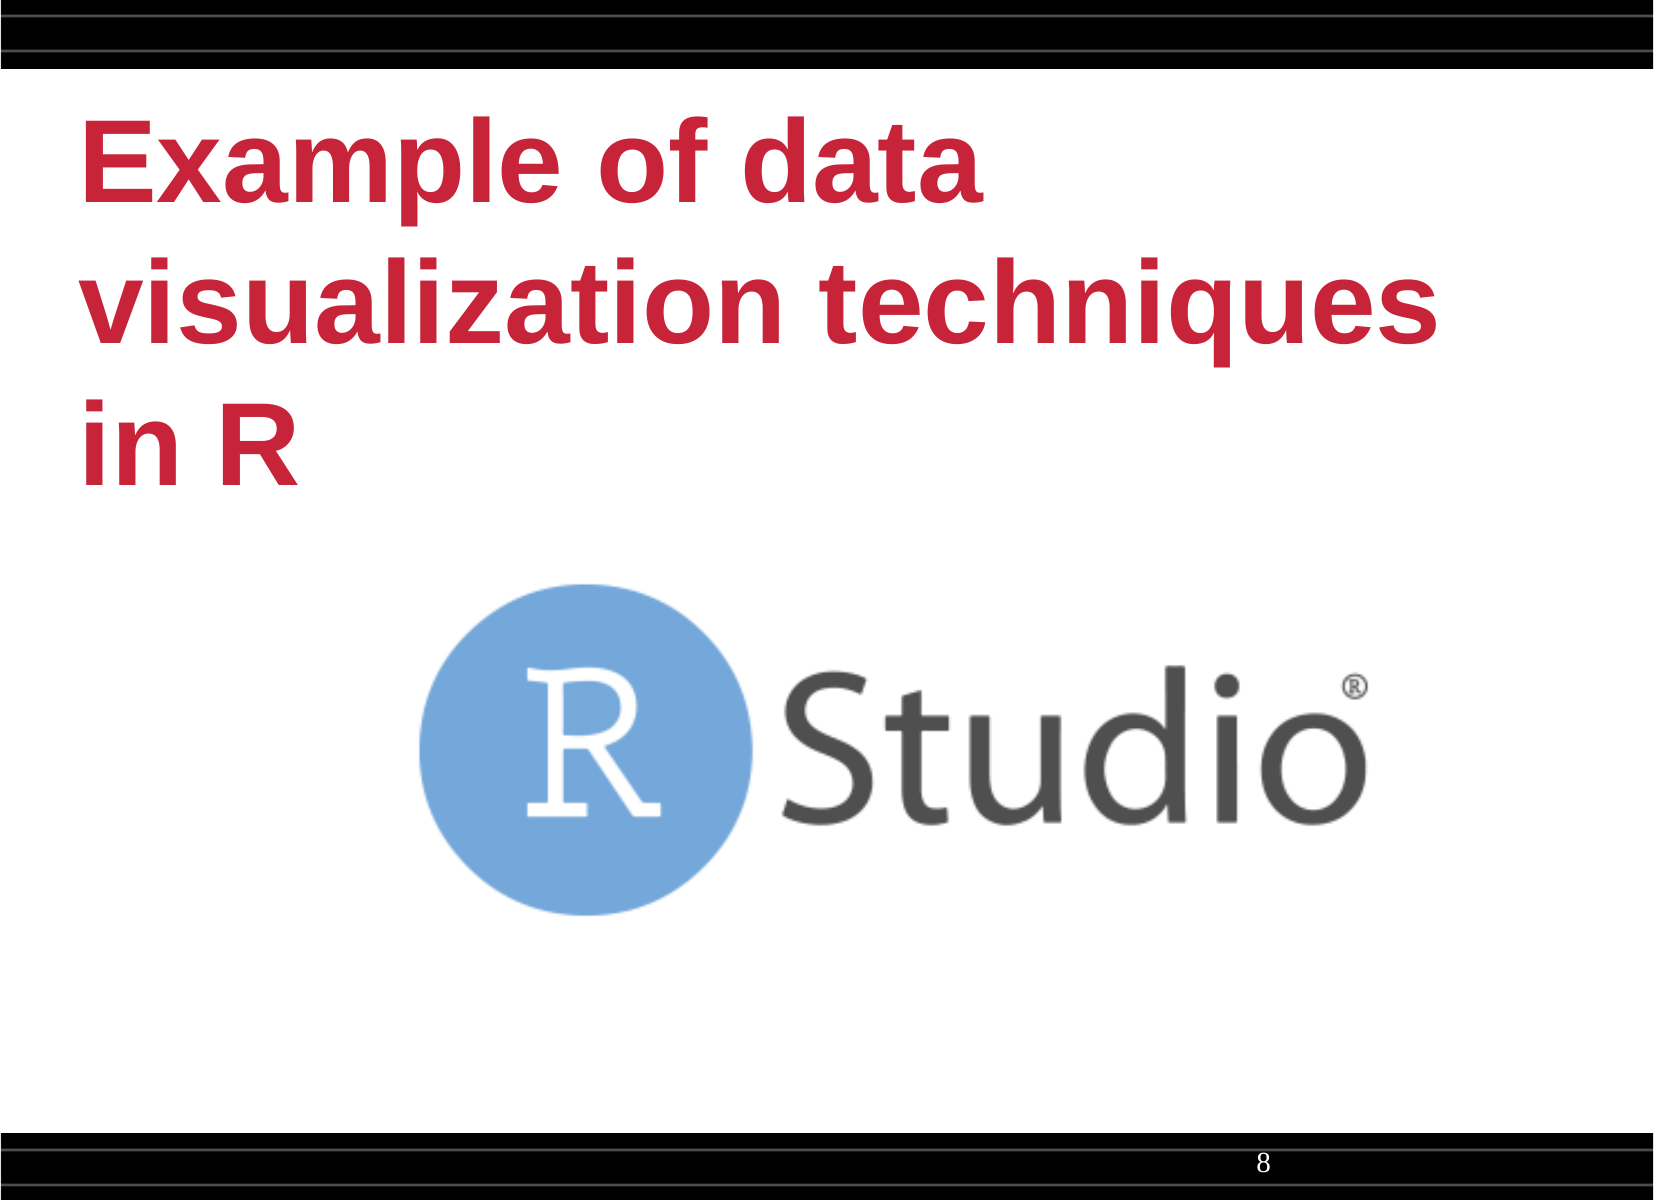

# Example of data visualization techniques in R